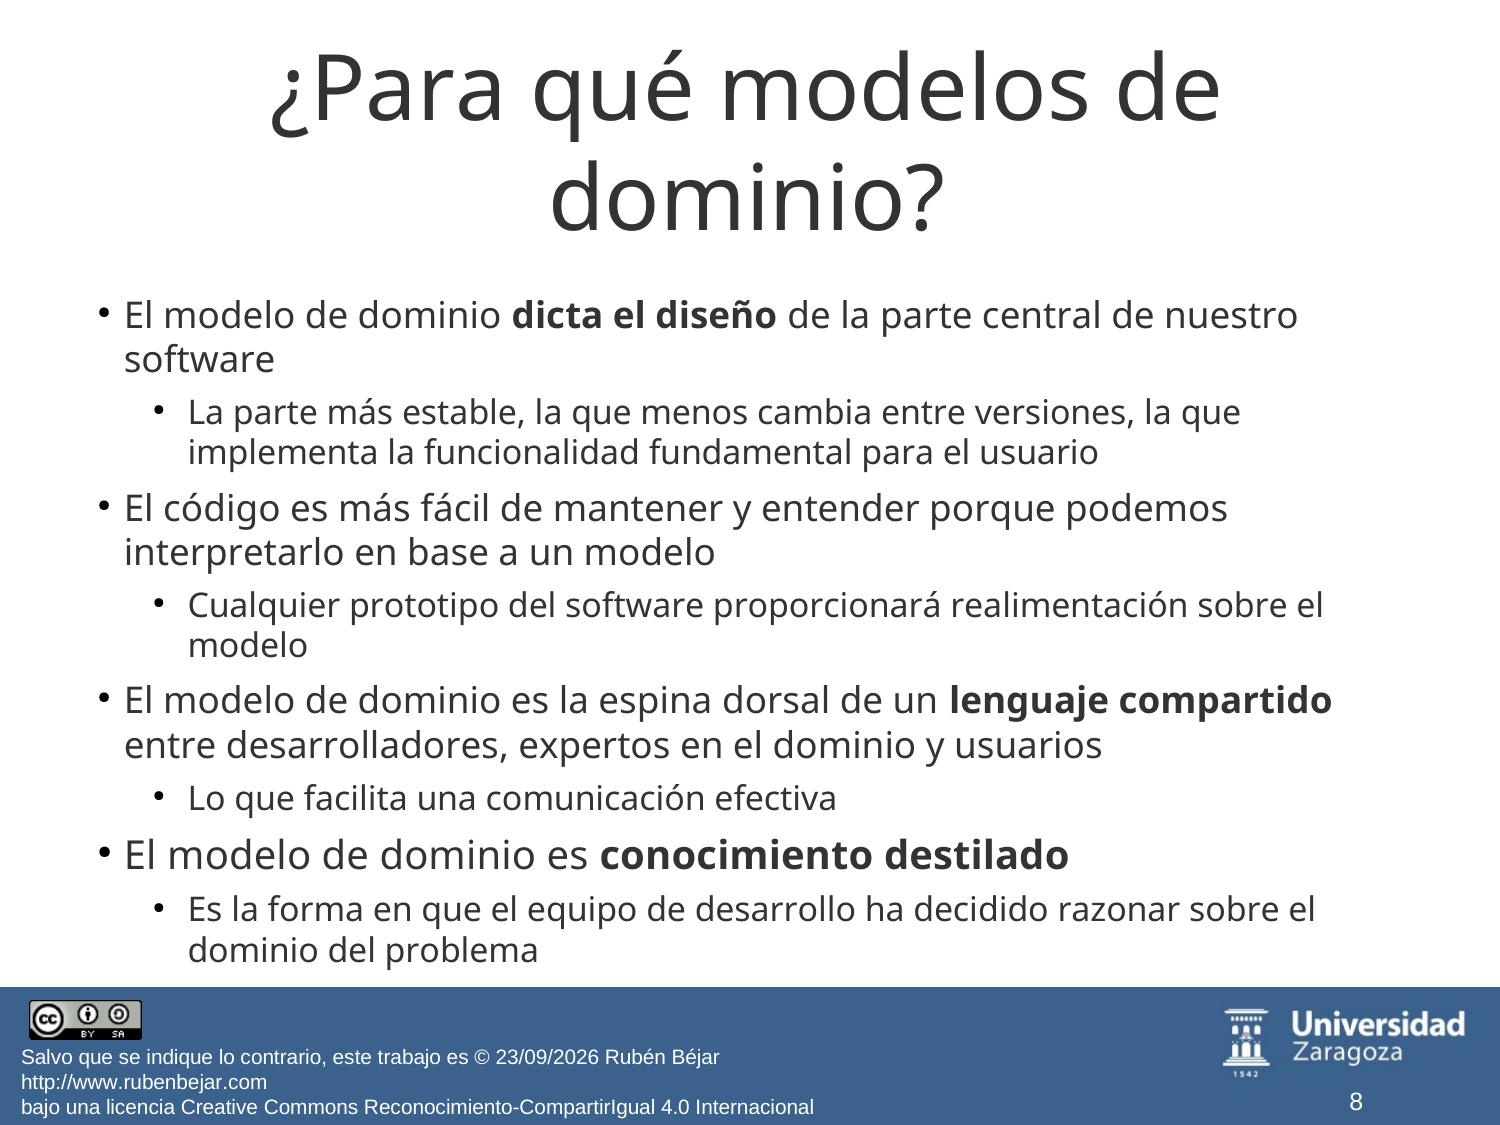

# ¿Para qué modelos de dominio?
El modelo de dominio dicta el diseño de la parte central de nuestro software
La parte más estable, la que menos cambia entre versiones, la que implementa la funcionalidad fundamental para el usuario
El código es más fácil de mantener y entender porque podemos interpretarlo en base a un modelo
Cualquier prototipo del software proporcionará realimentación sobre el modelo
El modelo de dominio es la espina dorsal de un lenguaje compartido entre desarrolladores, expertos en el dominio y usuarios
Lo que facilita una comunicación efectiva
El modelo de dominio es conocimiento destilado
Es la forma en que el equipo de desarrollo ha decidido razonar sobre el dominio del problema